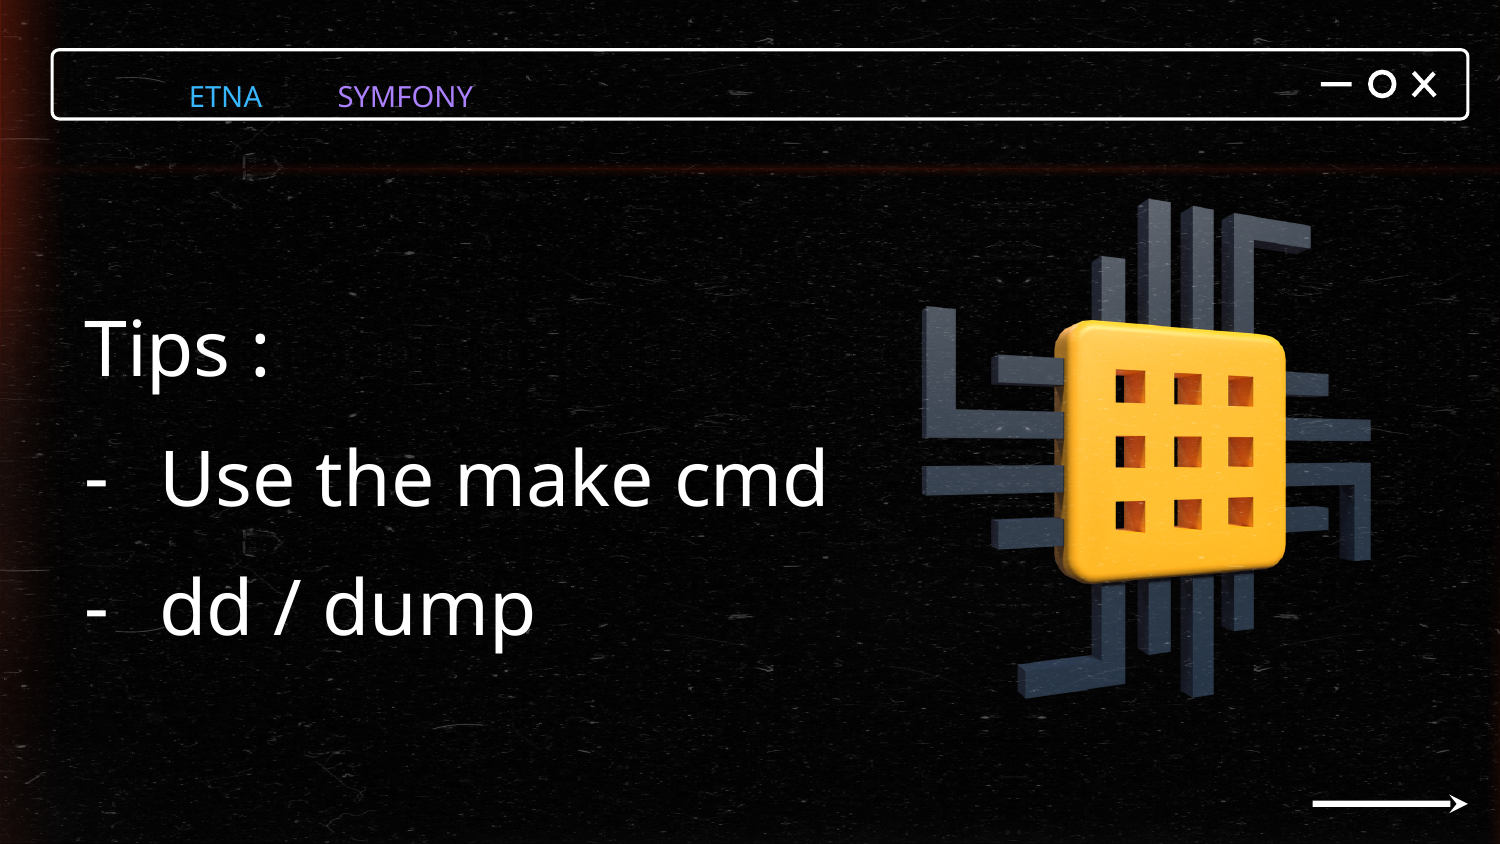

ETNA SYMFONY
Tips :
Use the make cmd
dd / dump